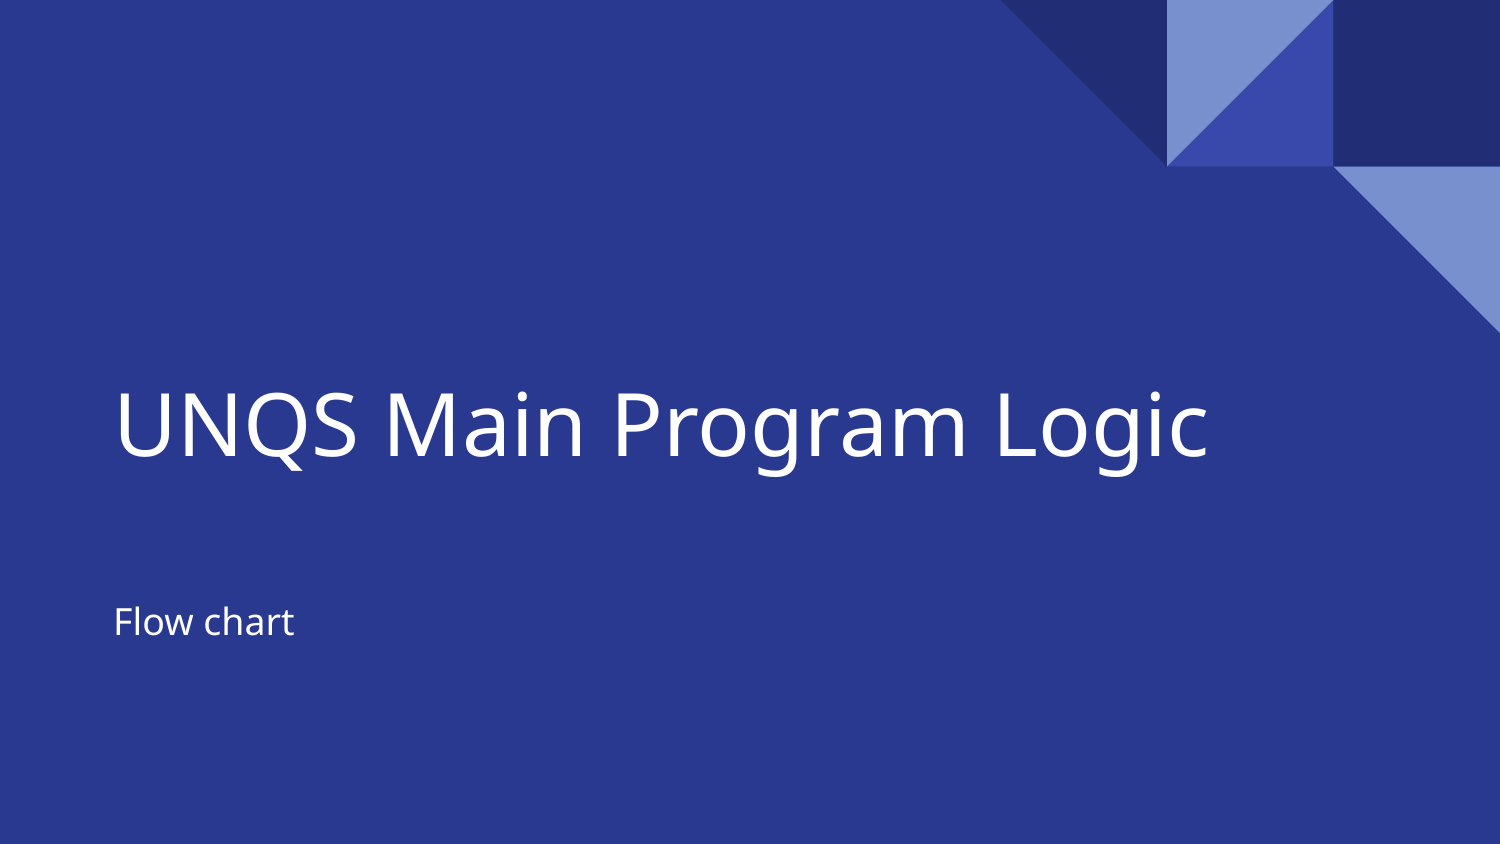

# UNQS Main Program Logic
Flow chart